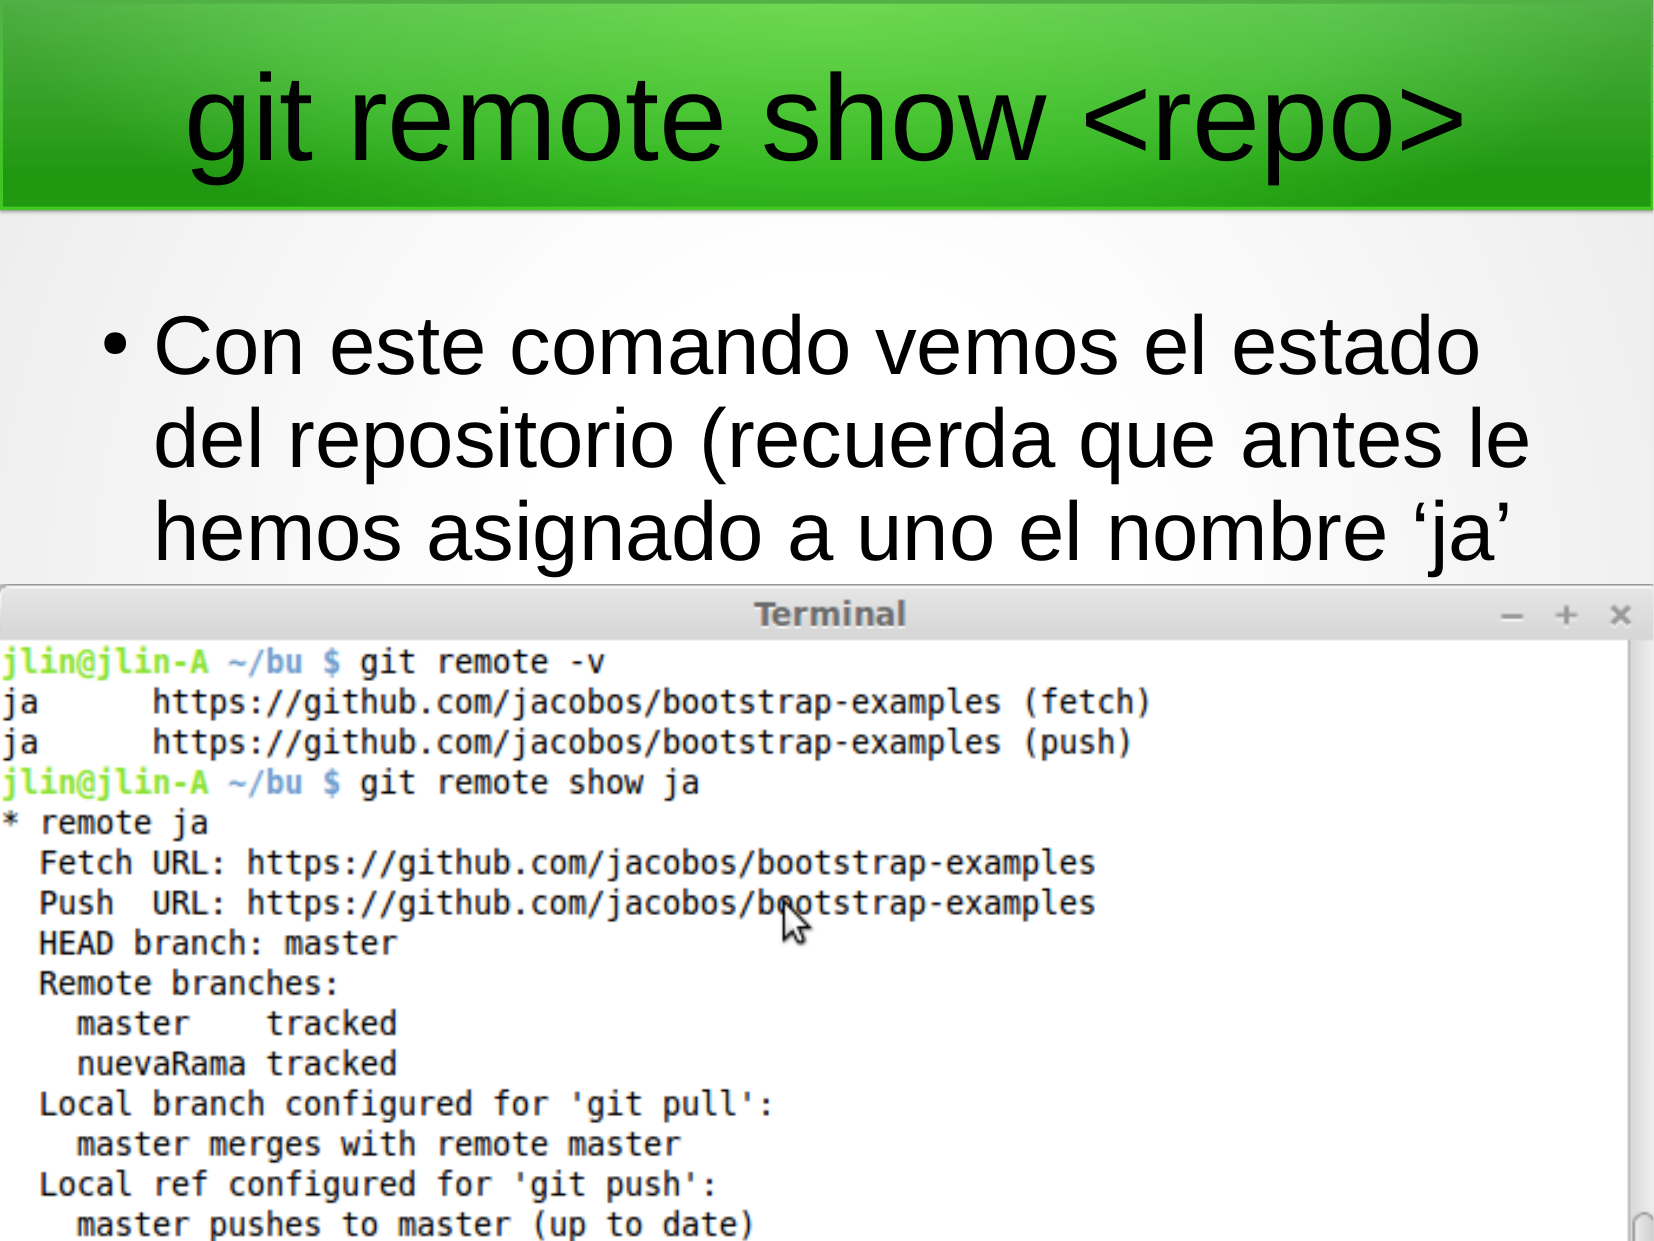

# git remote show <repo>
Con este comando vemos el estado del repositorio (recuerda que antes le hemos asignado a uno el nombre ‘ja’